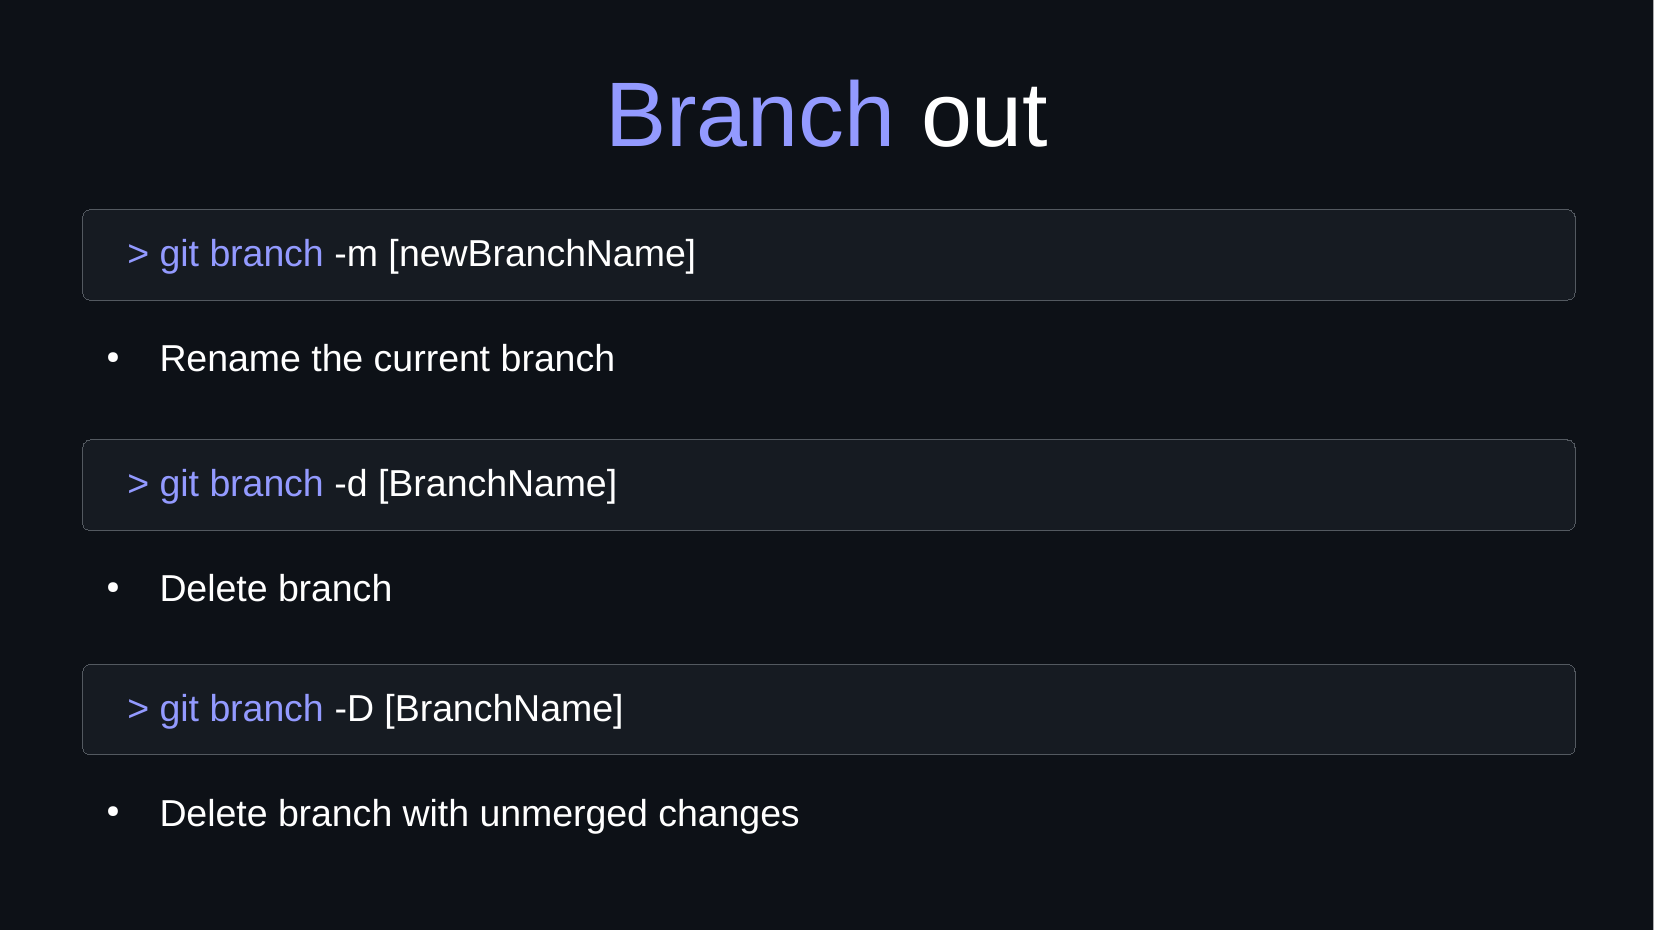

# Branch out
> git branch -m [newBranchName]
Rename the current branch
> git branch -d [BranchName]
Delete branch
> git branch -D [BranchName]
Delete branch with unmerged changes